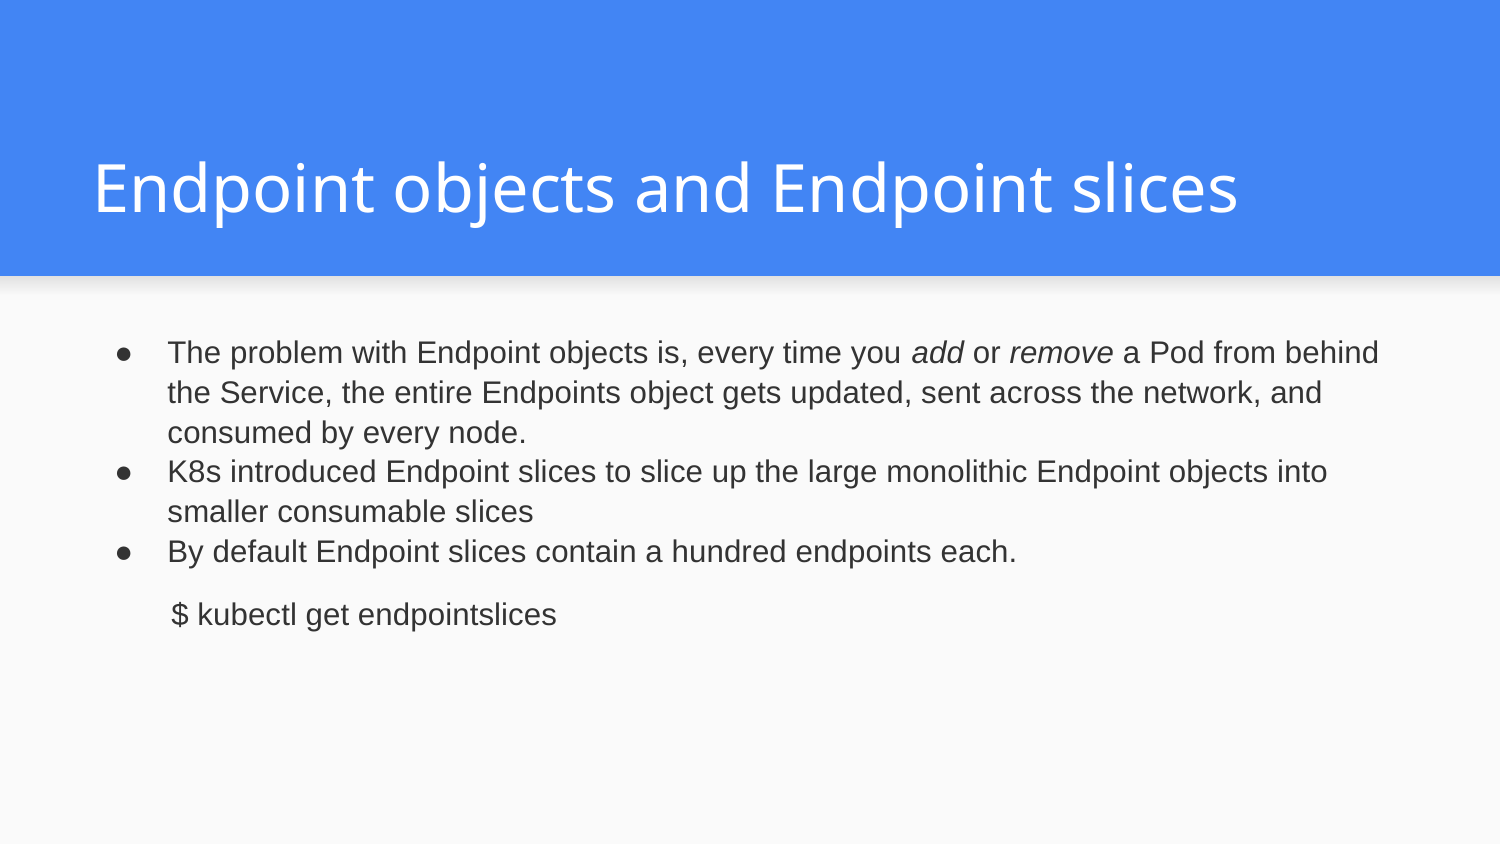

# Endpoint objects and Endpoint slices
The problem with Endpoint objects is, every time you add or remove a Pod from behind the Service, the entire Endpoints object gets updated, sent across the network, and consumed by every node.
K8s introduced Endpoint slices to slice up the large monolithic Endpoint objects into smaller consumable slices
By default Endpoint slices contain a hundred endpoints each.
 $ kubectl get endpointslices